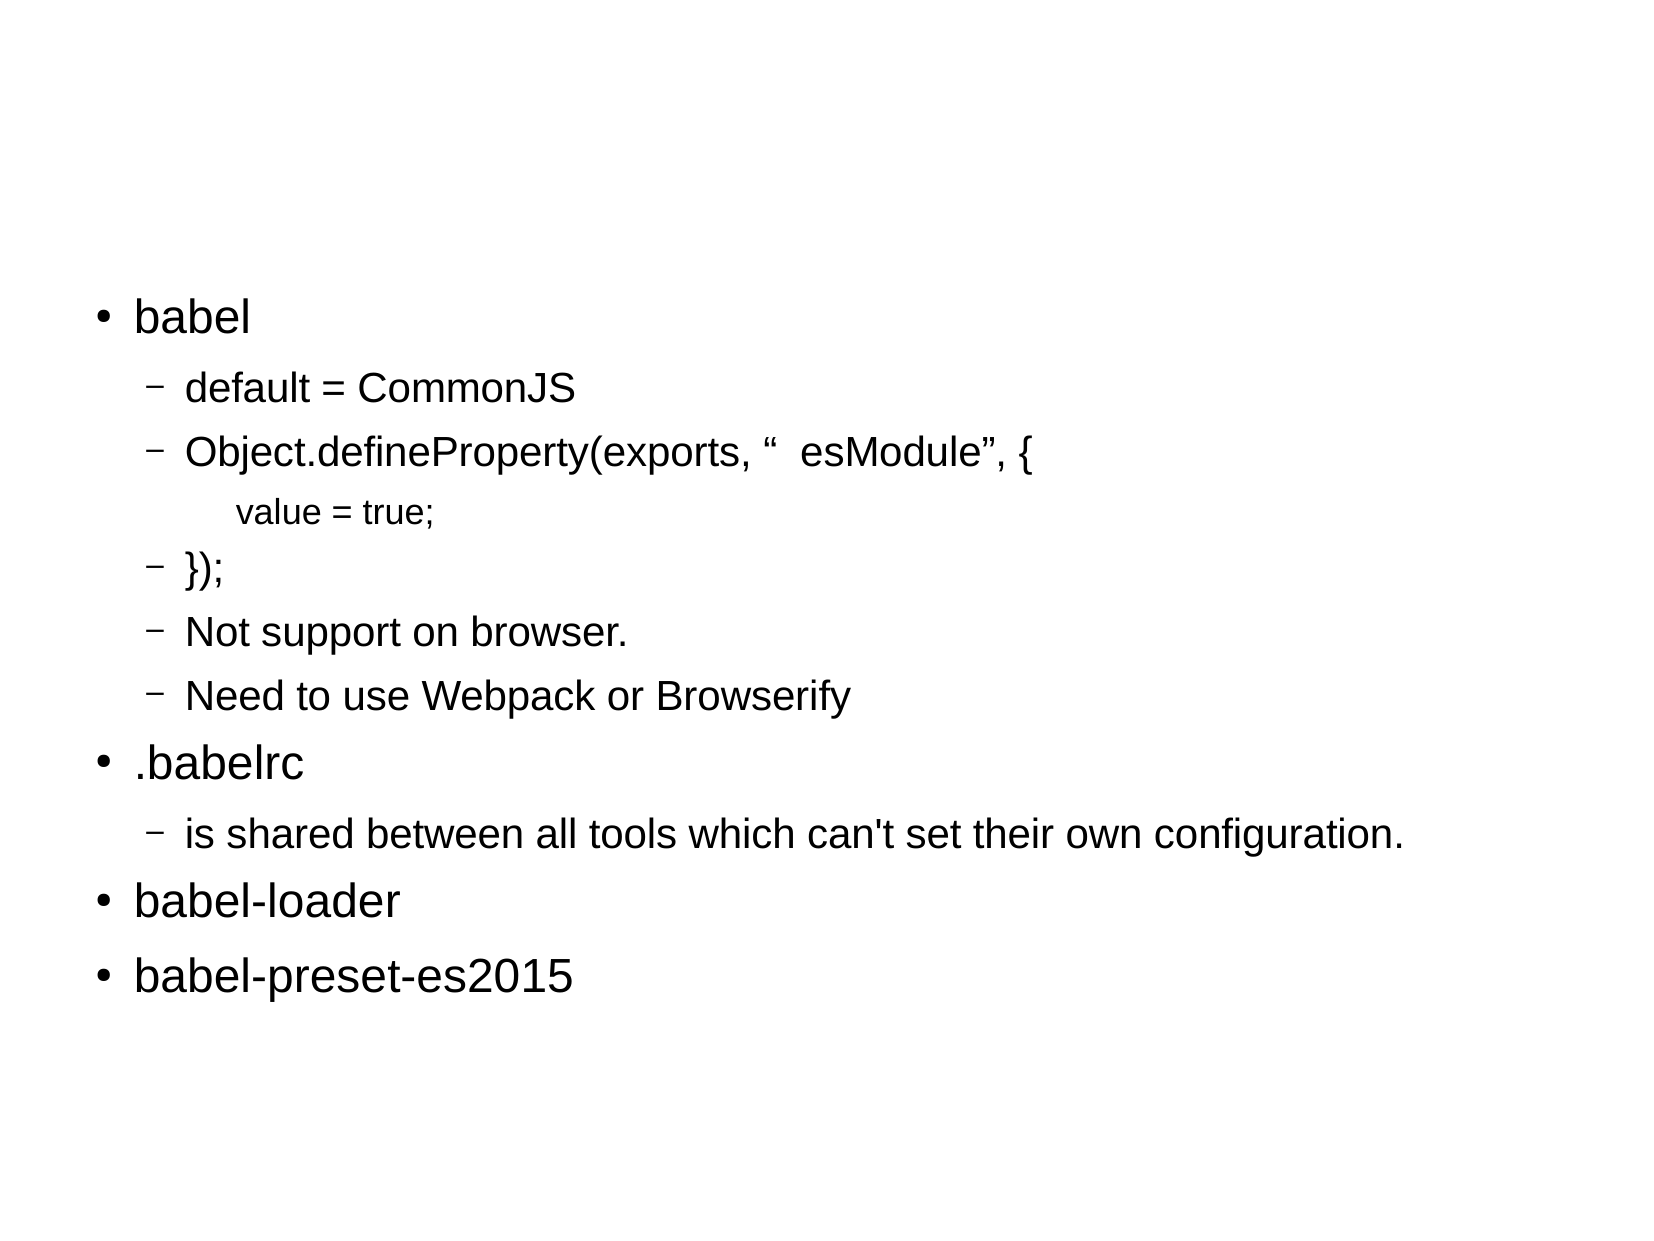

#
babel
default = CommonJS
Object.defineProperty(exports, “ esModule”, {
value = true;
});
Not support on browser.
Need to use Webpack or Browserify
.babelrc
is shared between all tools which can't set their own configuration.
babel-loader
babel-preset-es2015